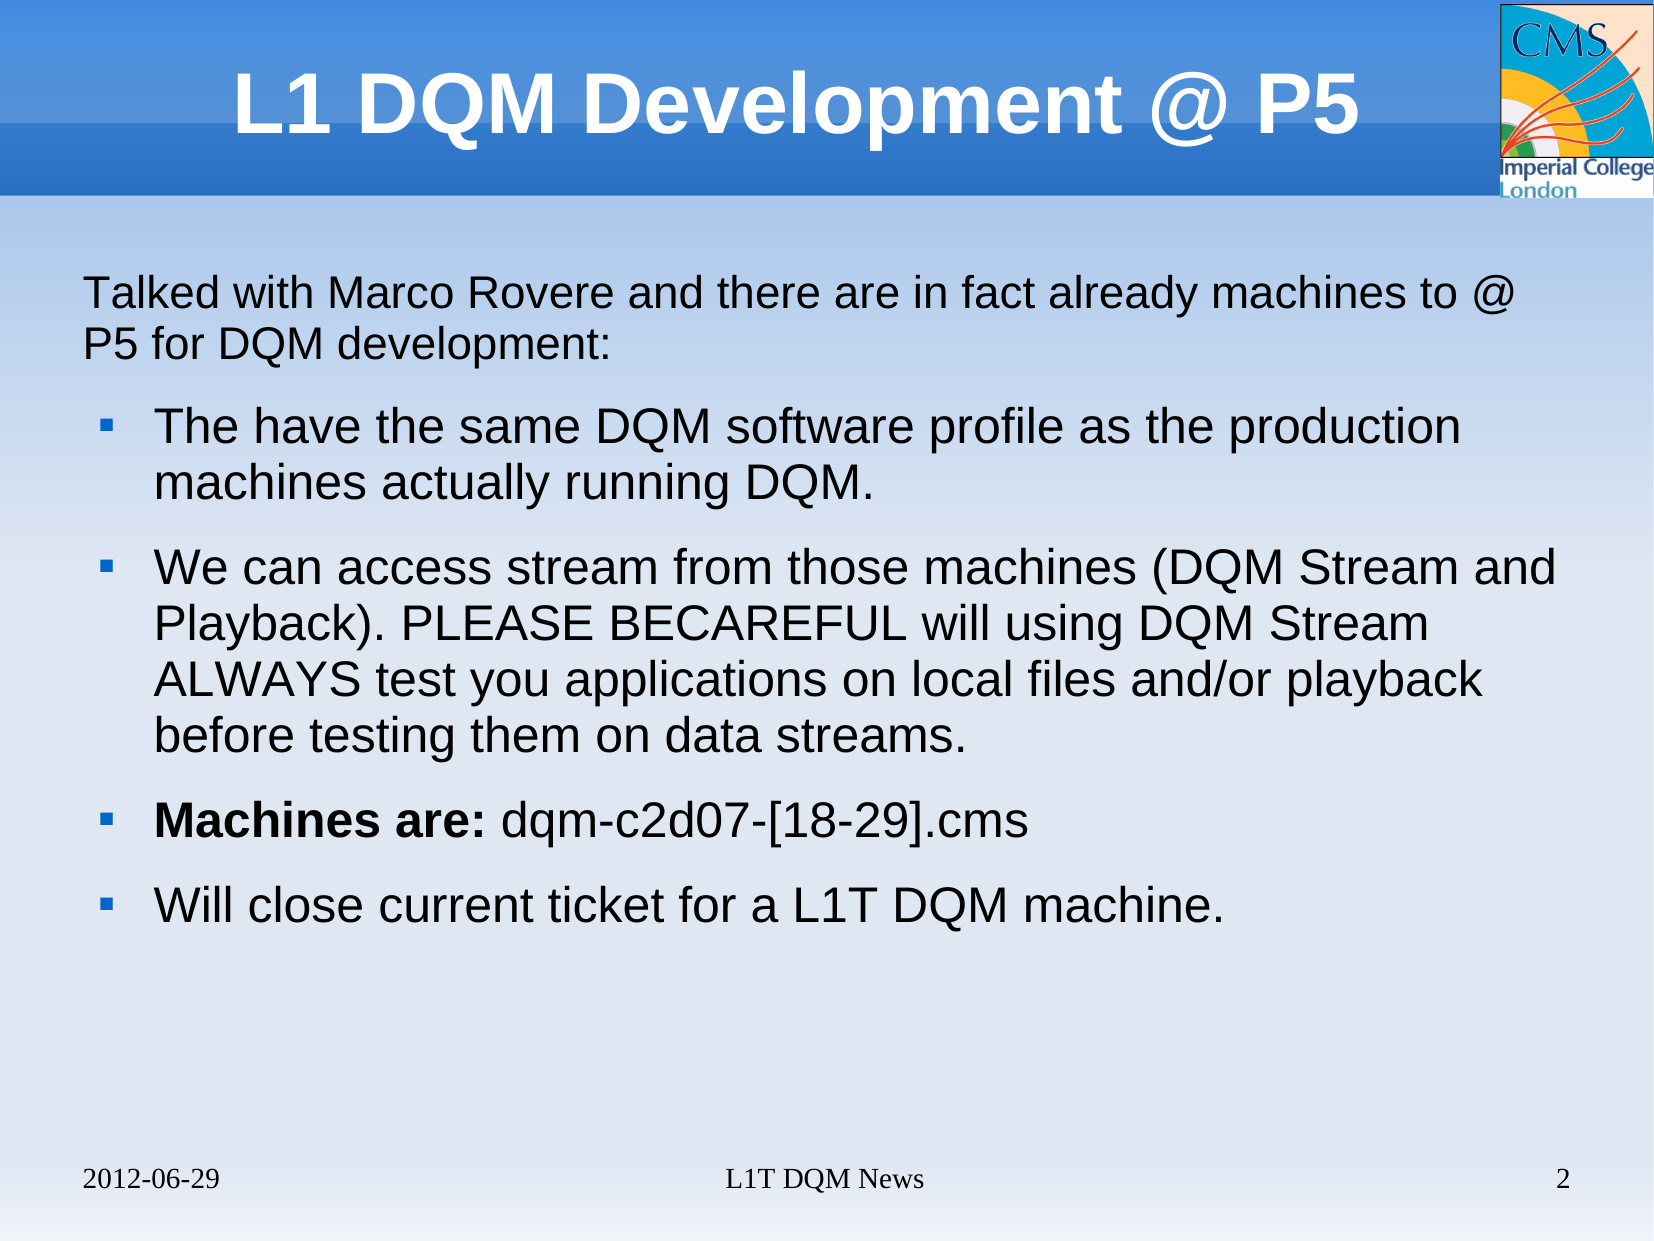

# L1 DQM Development @ P5
Talked with Marco Rovere and there are in fact already machines to @ P5 for DQM development:
The have the same DQM software profile as the production machines actually running DQM.
We can access stream from those machines (DQM Stream and Playback). PLEASE BECAREFUL will using DQM Stream ALWAYS test you applications on local files and/or playback before testing them on data streams.
Machines are: dqm-c2d07-[18-29].cms
Will close current ticket for a L1T DQM machine.
2012-06-29
L1T DQM News
2